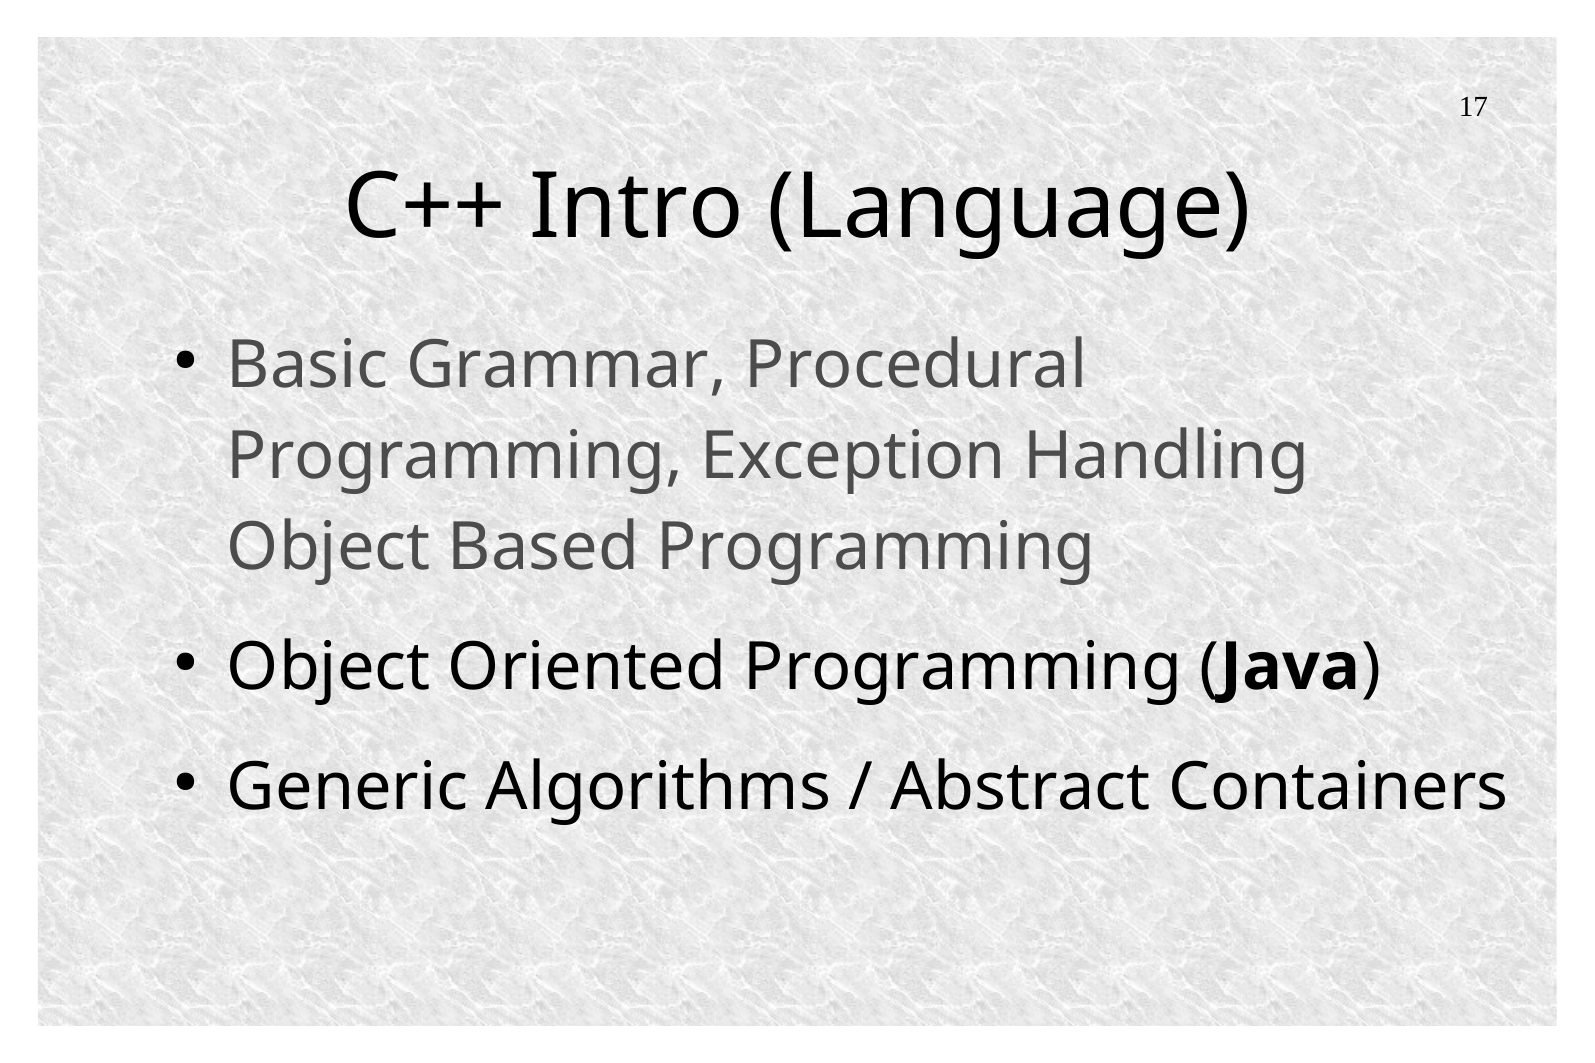

17
# C++ Intro (Language)
Basic Grammar, Procedural Programming, Exception Handling Object Based Programming
Object Oriented Programming (Java)
Generic Algorithms / Abstract Containers